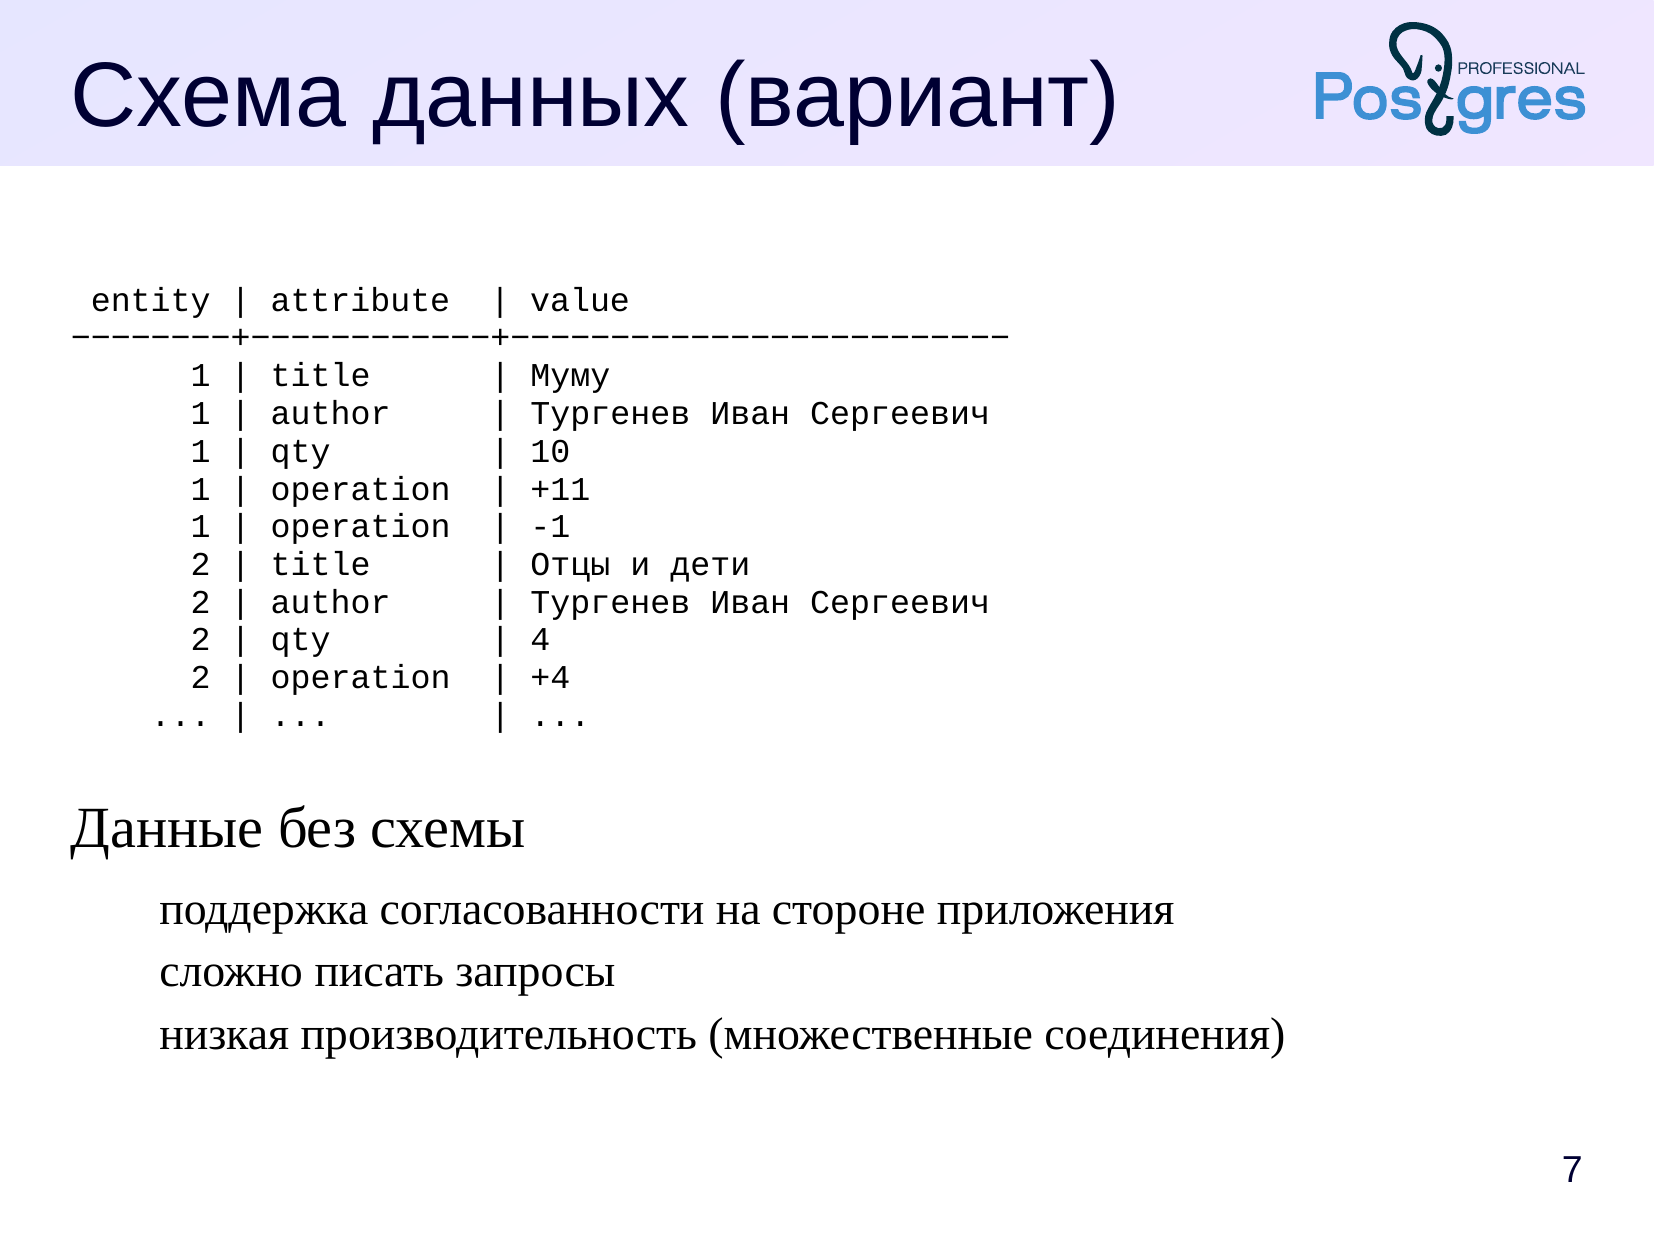

# Схема данных (вариант)
 entity | attribute | value
−−−−−−−−+−−−−−−−−−−−−+−−−−−−−−−−−−−−−−−−−−−−−−−
 1 | title | Муму
 1 | author | Тургенев Иван Сергеевич
 1 | qty | 10
 1 | operation | +11
 1 | operation | -1
 2 | title | Отцы и дети
 2 | author | Тургенев Иван Сергеевич
 2 | qty | 4
 2 | operation | +4
 ... | ... | ...
Данные без схемы
поддержка согласованности на стороне приложения
сложно писать запросы
низкая производительность (множественные соединения)